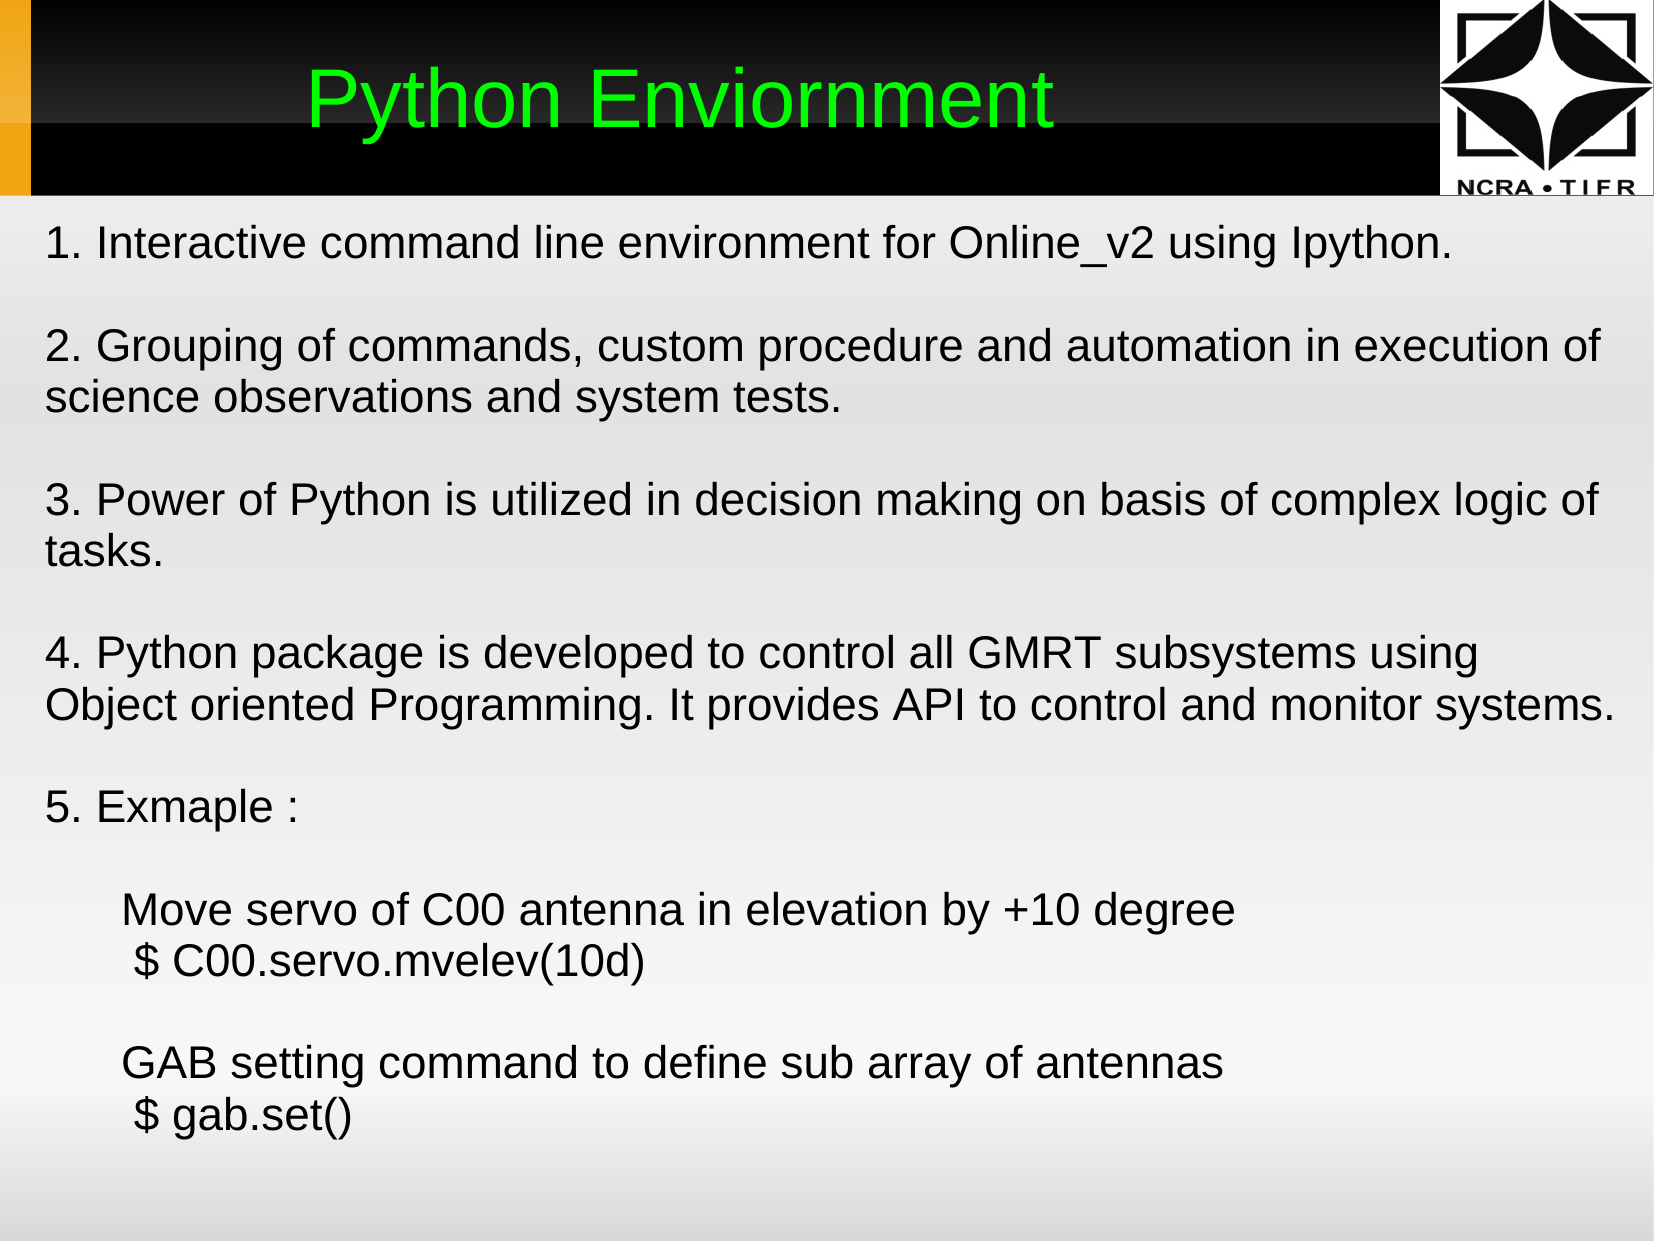

Python Enviornment
1. Interactive command line environment for Online_v2 using Ipython.
2. Grouping of commands, custom procedure and automation in execution of science observations and system tests.
3. Power of Python is utilized in decision making on basis of complex logic of tasks.
4. Python package is developed to control all GMRT subsystems using Object oriented Programming. It provides API to control and monitor systems.
5. Exmaple :
 Move servo of C00 antenna in elevation by +10 degree
 $ C00.servo.mvelev(10d)
 GAB setting command to define sub array of antennas
 $ gab.set()